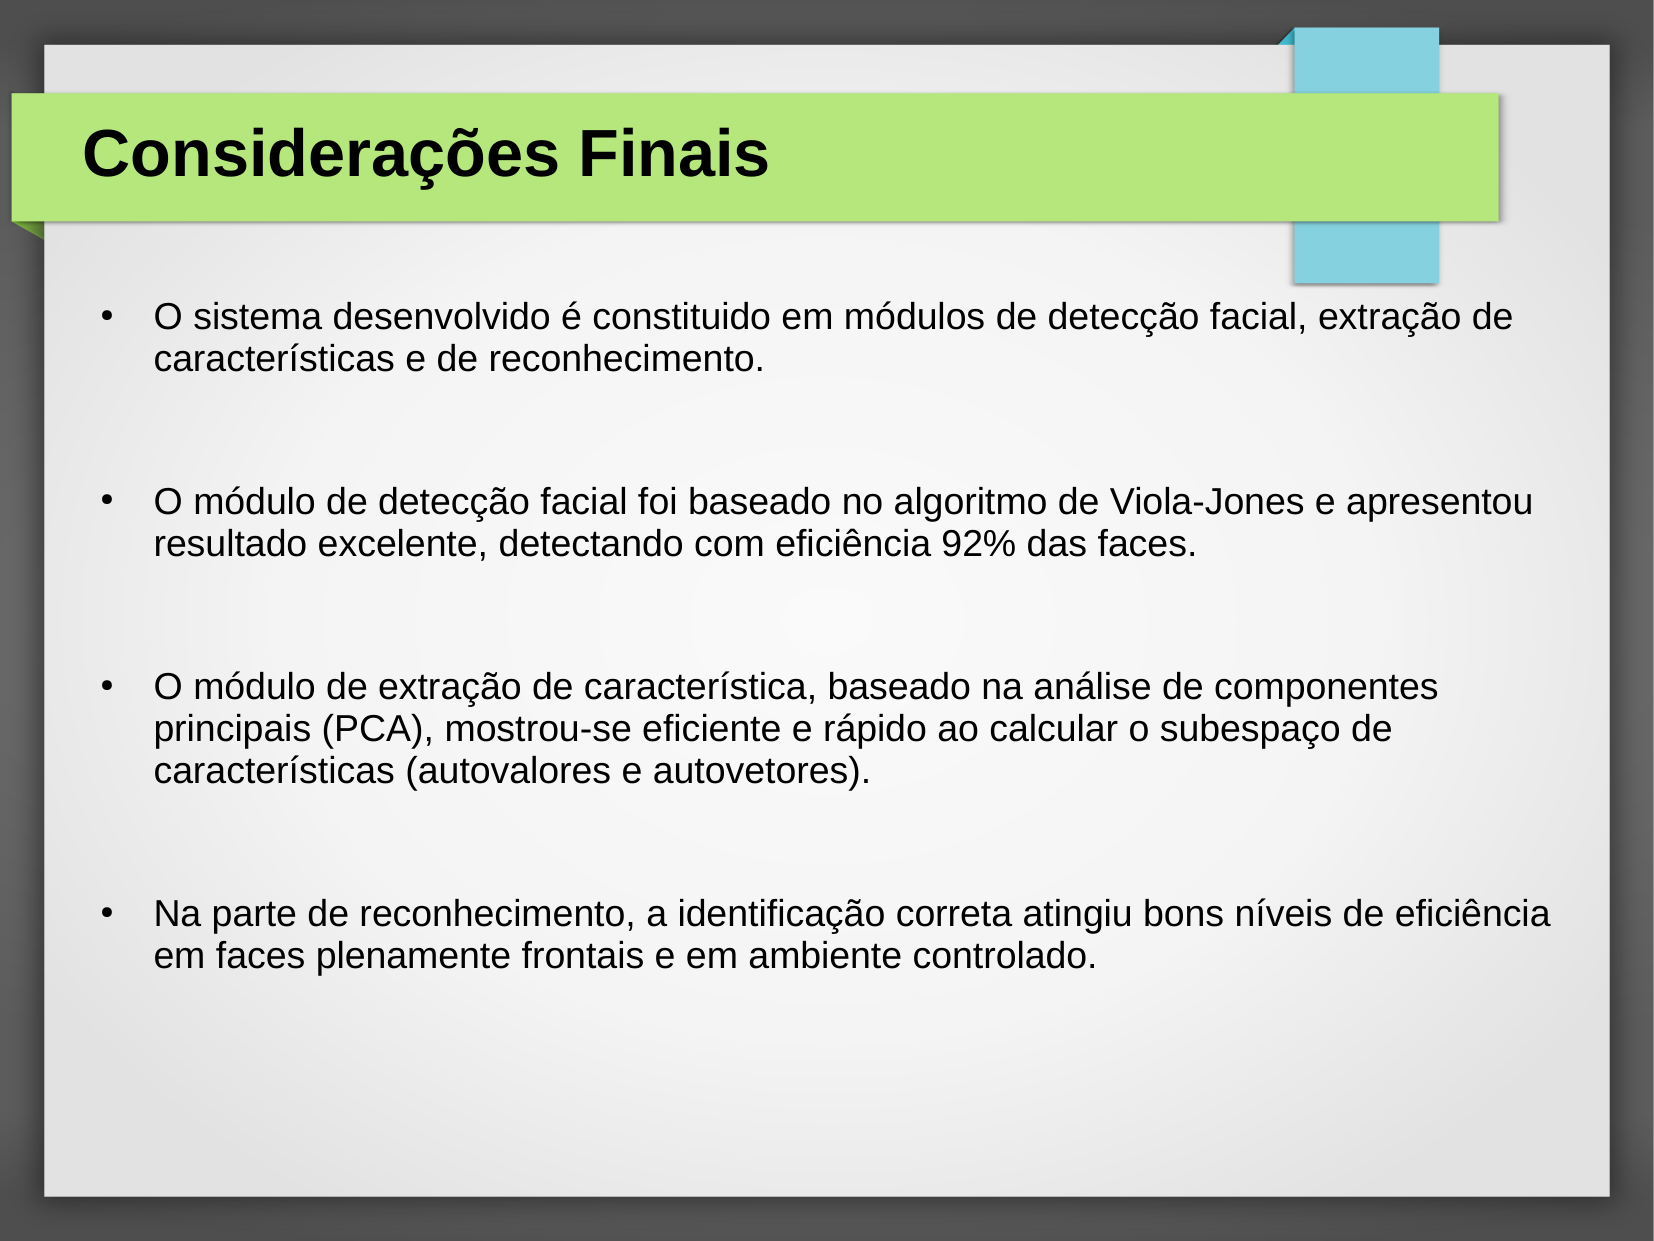

# Considerações Finais
O sistema desenvolvido é constituido em módulos de detecção facial, extração de características e de reconhecimento.
O módulo de detecção facial foi baseado no algoritmo de Viola-Jones e apresentou resultado excelente, detectando com eficiência 92% das faces.
O módulo de extração de característica, baseado na análise de componentes principais (PCA), mostrou-se eficiente e rápido ao calcular o subespaço de características (autovalores e autovetores).
Na parte de reconhecimento, a identificação correta atingiu bons níveis de eficiência em faces plenamente frontais e em ambiente controlado.